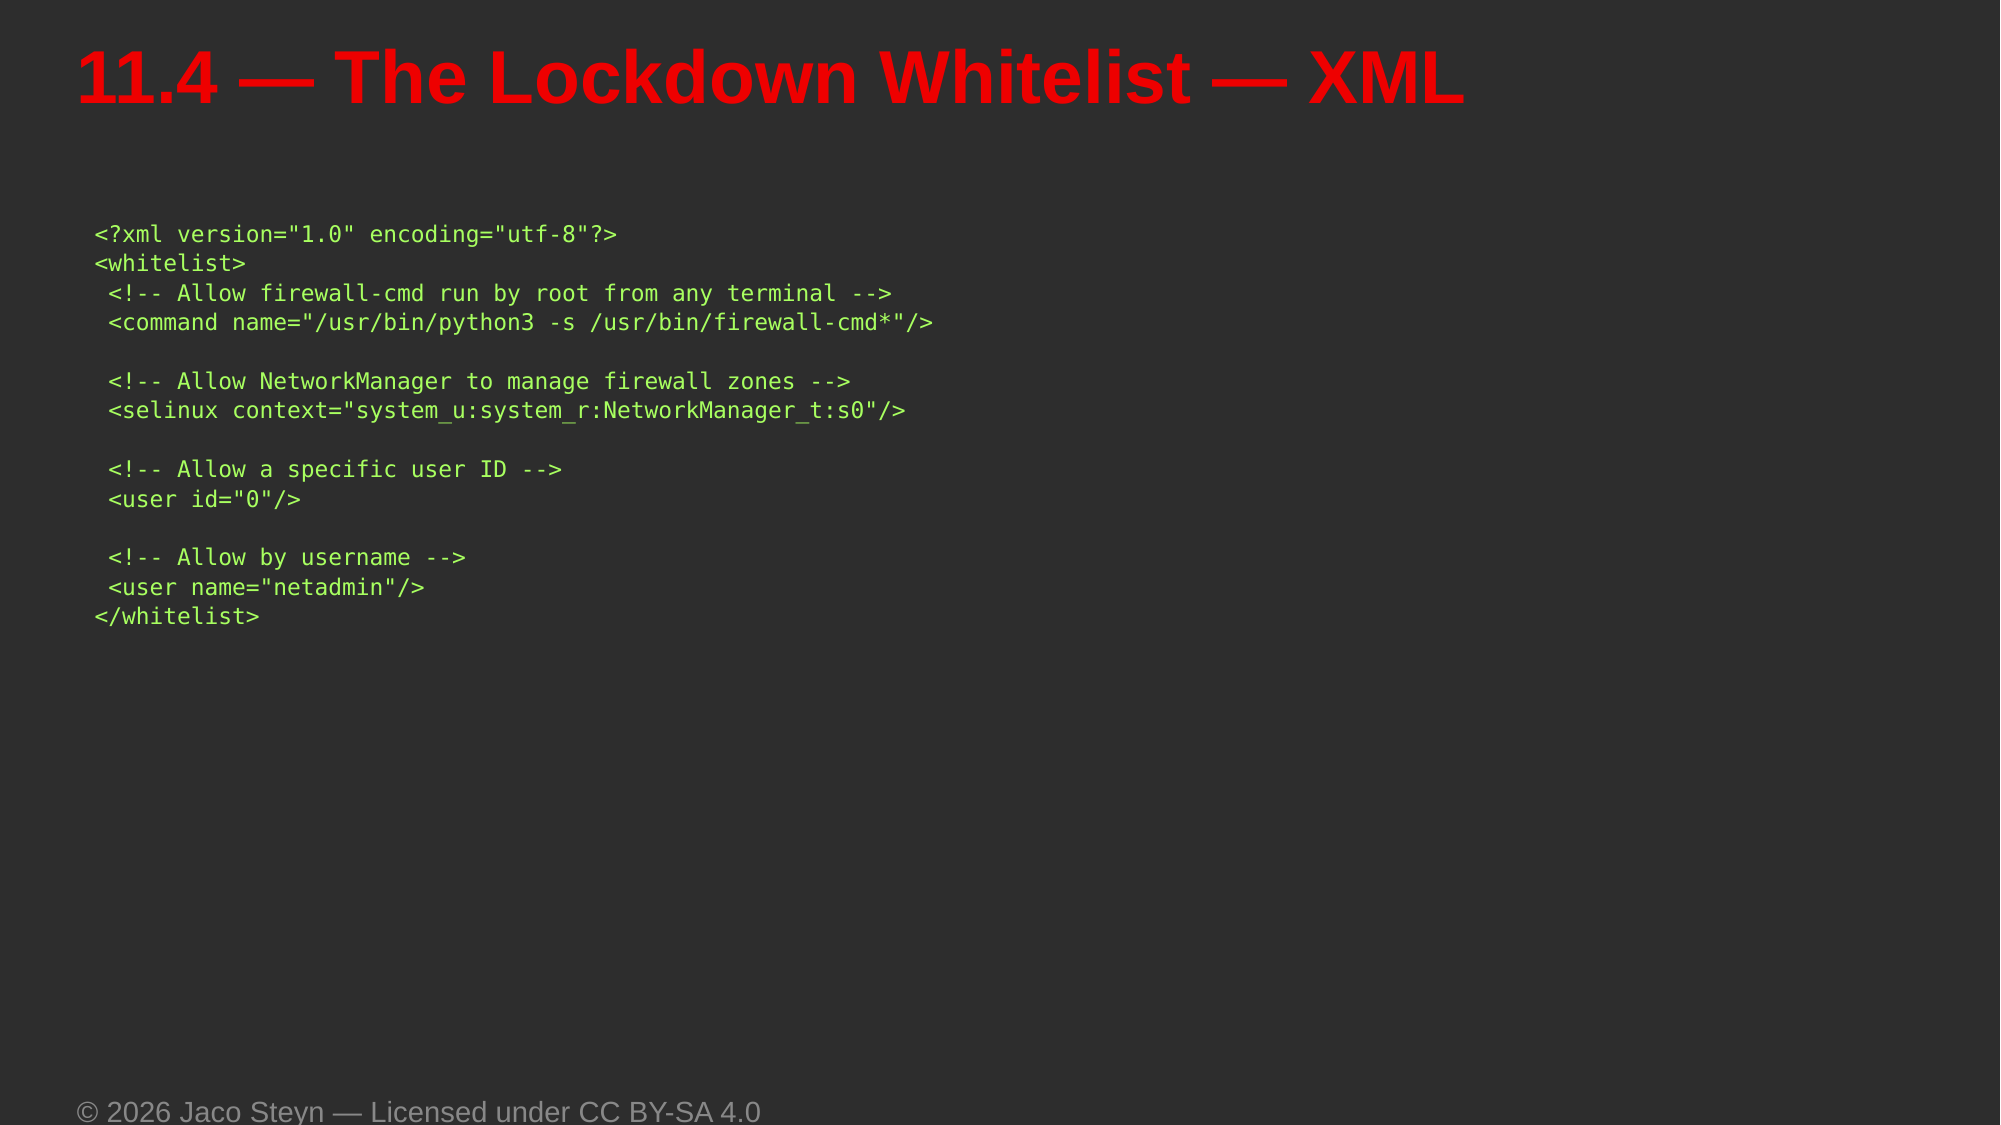

11.4 — The Lockdown Whitelist — XML
<?xml version="1.0" encoding="utf-8"?>
<whitelist>
 <!-- Allow firewall-cmd run by root from any terminal -->
 <command name="/usr/bin/python3 -s /usr/bin/firewall-cmd*"/>
 <!-- Allow NetworkManager to manage firewall zones -->
 <selinux context="system_u:system_r:NetworkManager_t:s0"/>
 <!-- Allow a specific user ID -->
 <user id="0"/>
 <!-- Allow by username -->
 <user name="netadmin"/>
</whitelist>
© 2026 Jaco Steyn — Licensed under CC BY-SA 4.0